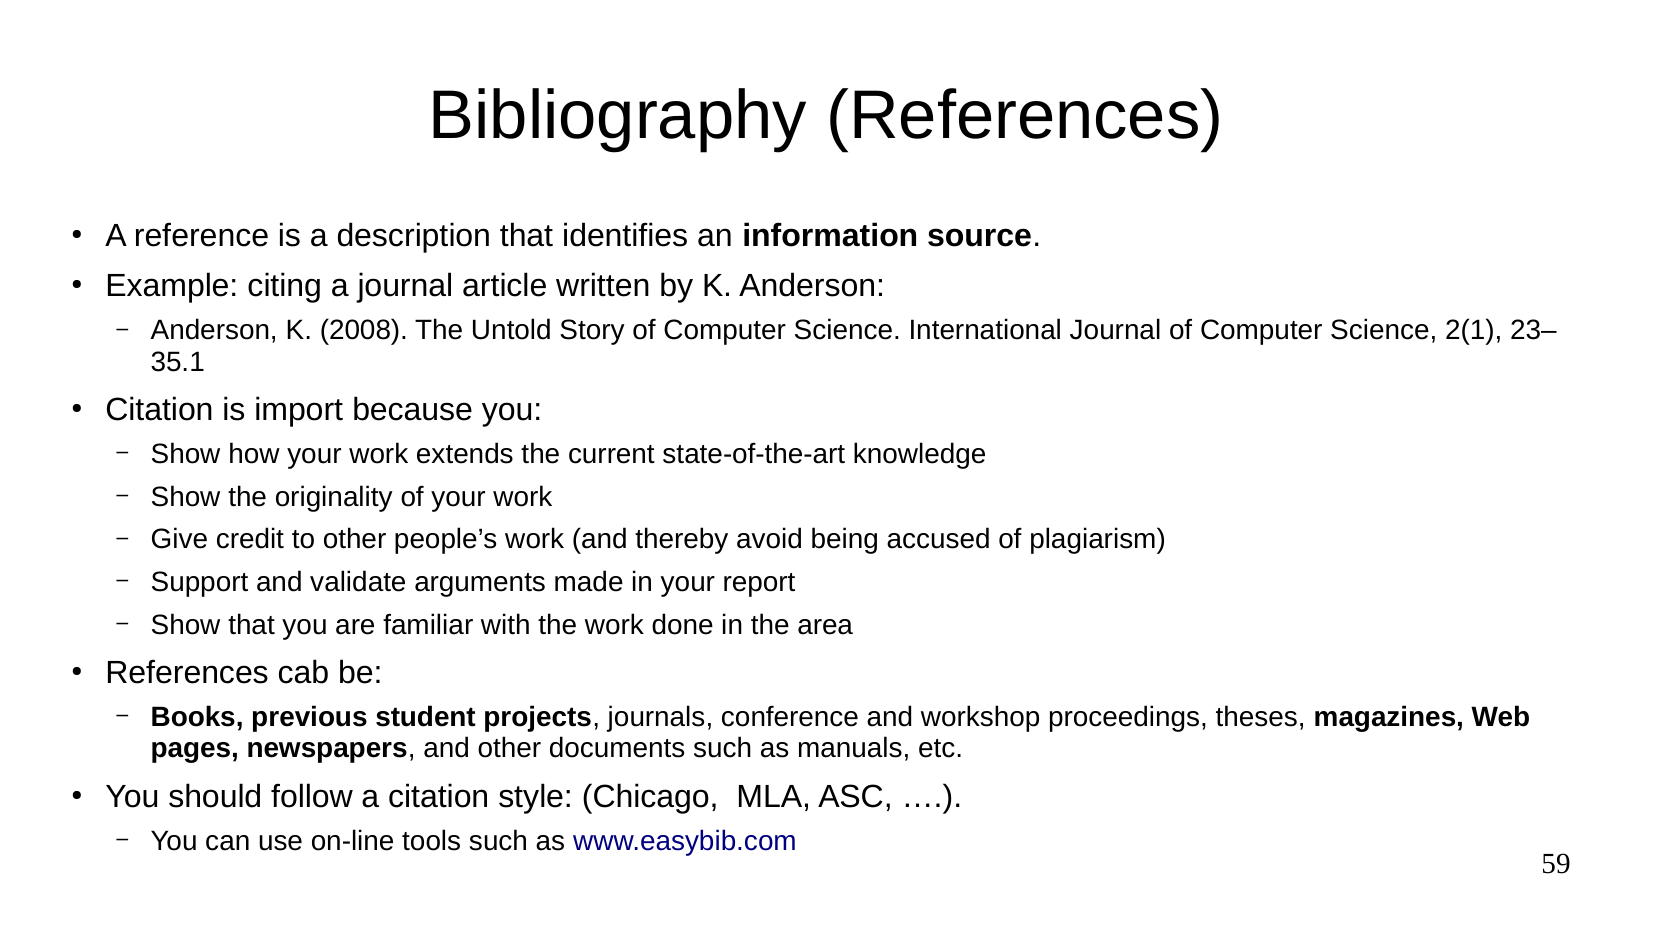

# Bibliography (References)
A reference is a description that identifies an information source.
Example: citing a journal article written by K. Anderson:
Anderson, K. (2008). The Untold Story of Computer Science. International Journal of Computer Science, 2(1), 23–35.1
Citation is import because you:
Show how your work extends the current state-of-the-art knowledge
Show the originality of your work
Give credit to other people’s work (and thereby avoid being accused of plagiarism)
Support and validate arguments made in your report
Show that you are familiar with the work done in the area
References cab be:
Books, previous student projects, journals, conference and workshop proceedings, theses, magazines, Web pages, newspapers, and other documents such as manuals, etc.
You should follow a citation style: (Chicago, MLA, ASC, ….).
You can use on-line tools such as www.easybib.com
59